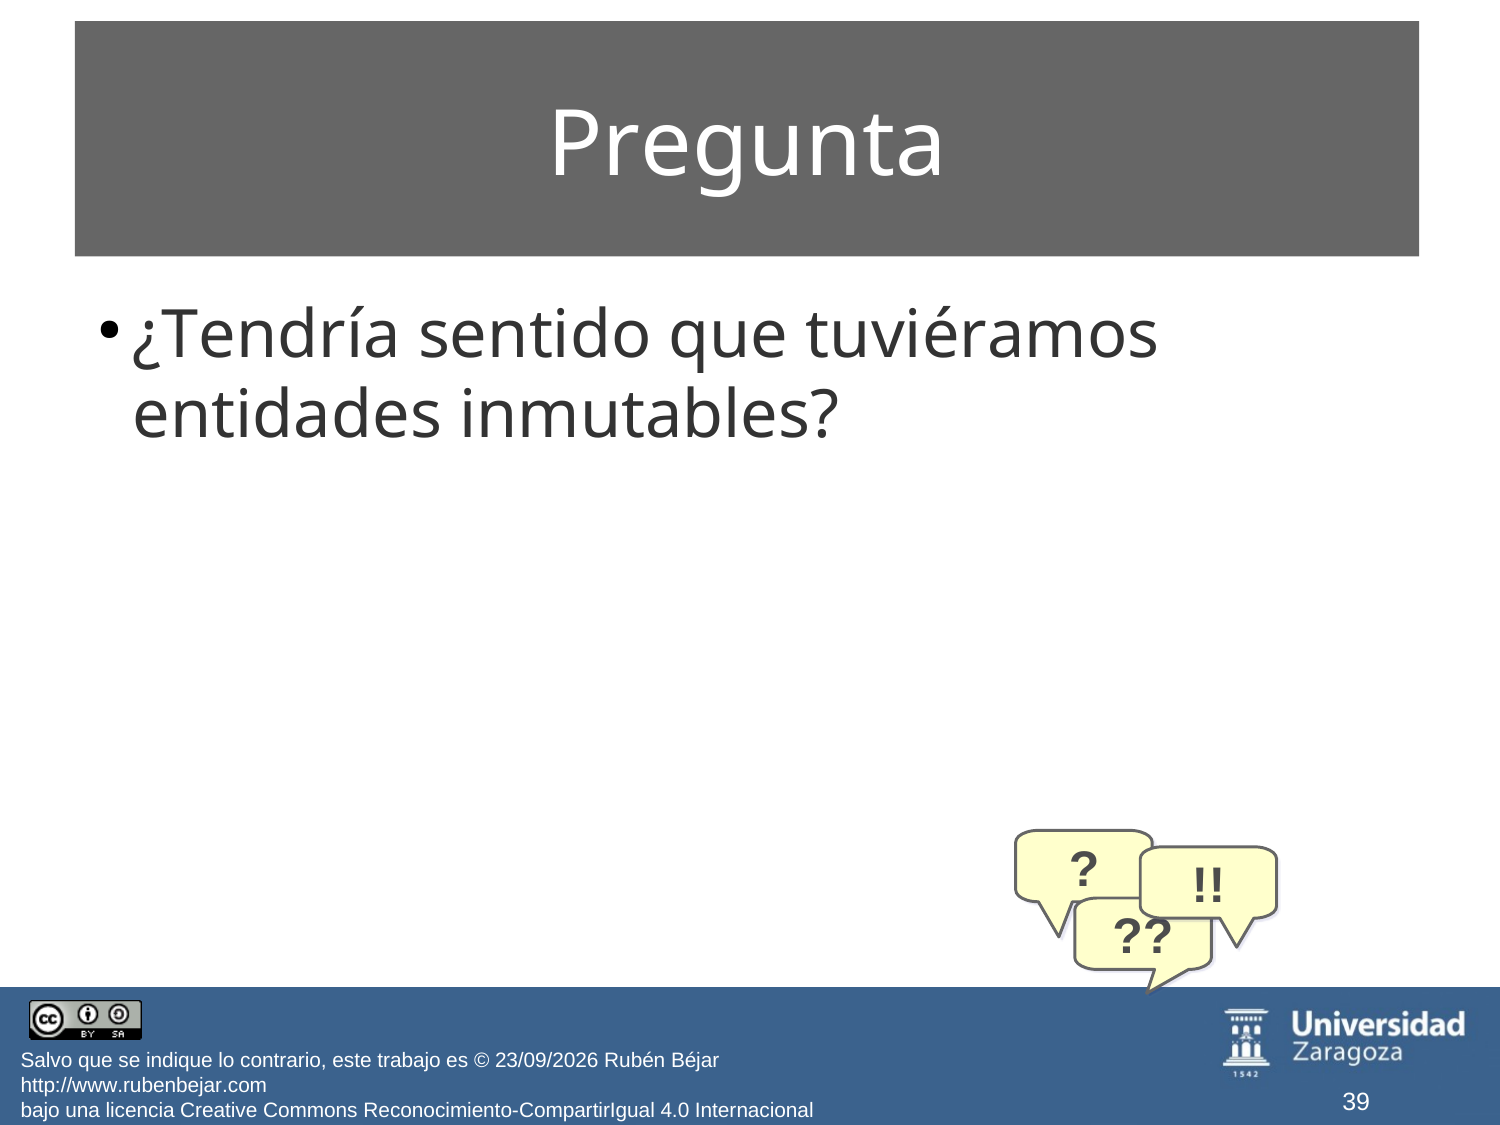

# Pregunta
¿Tendría sentido que tuviéramos entidades inmutables?
?
!!
??